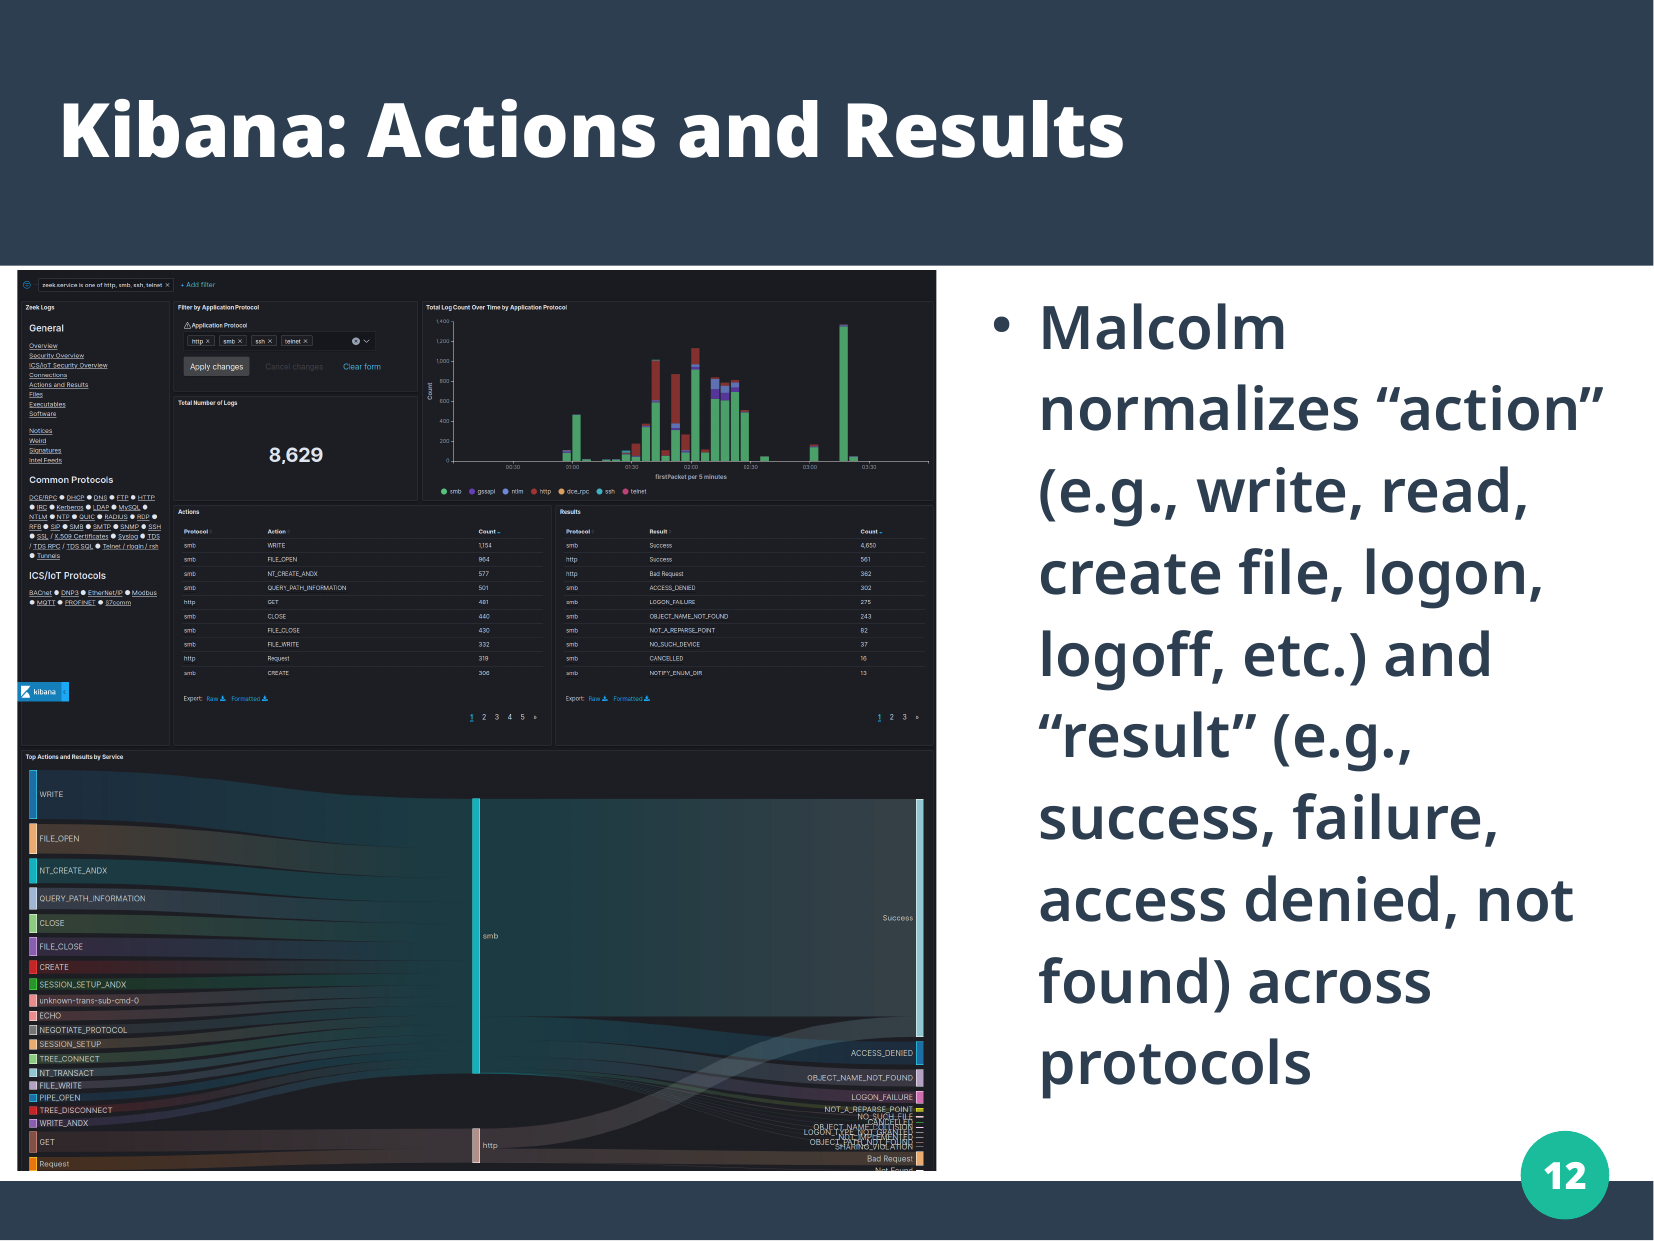

# Kibana: Actions and Results
Malcolm normalizes “action” (e.g., write, read, create file, logon, logoff, etc.) and “result” (e.g., success, failure, access denied, not found) across protocols
12